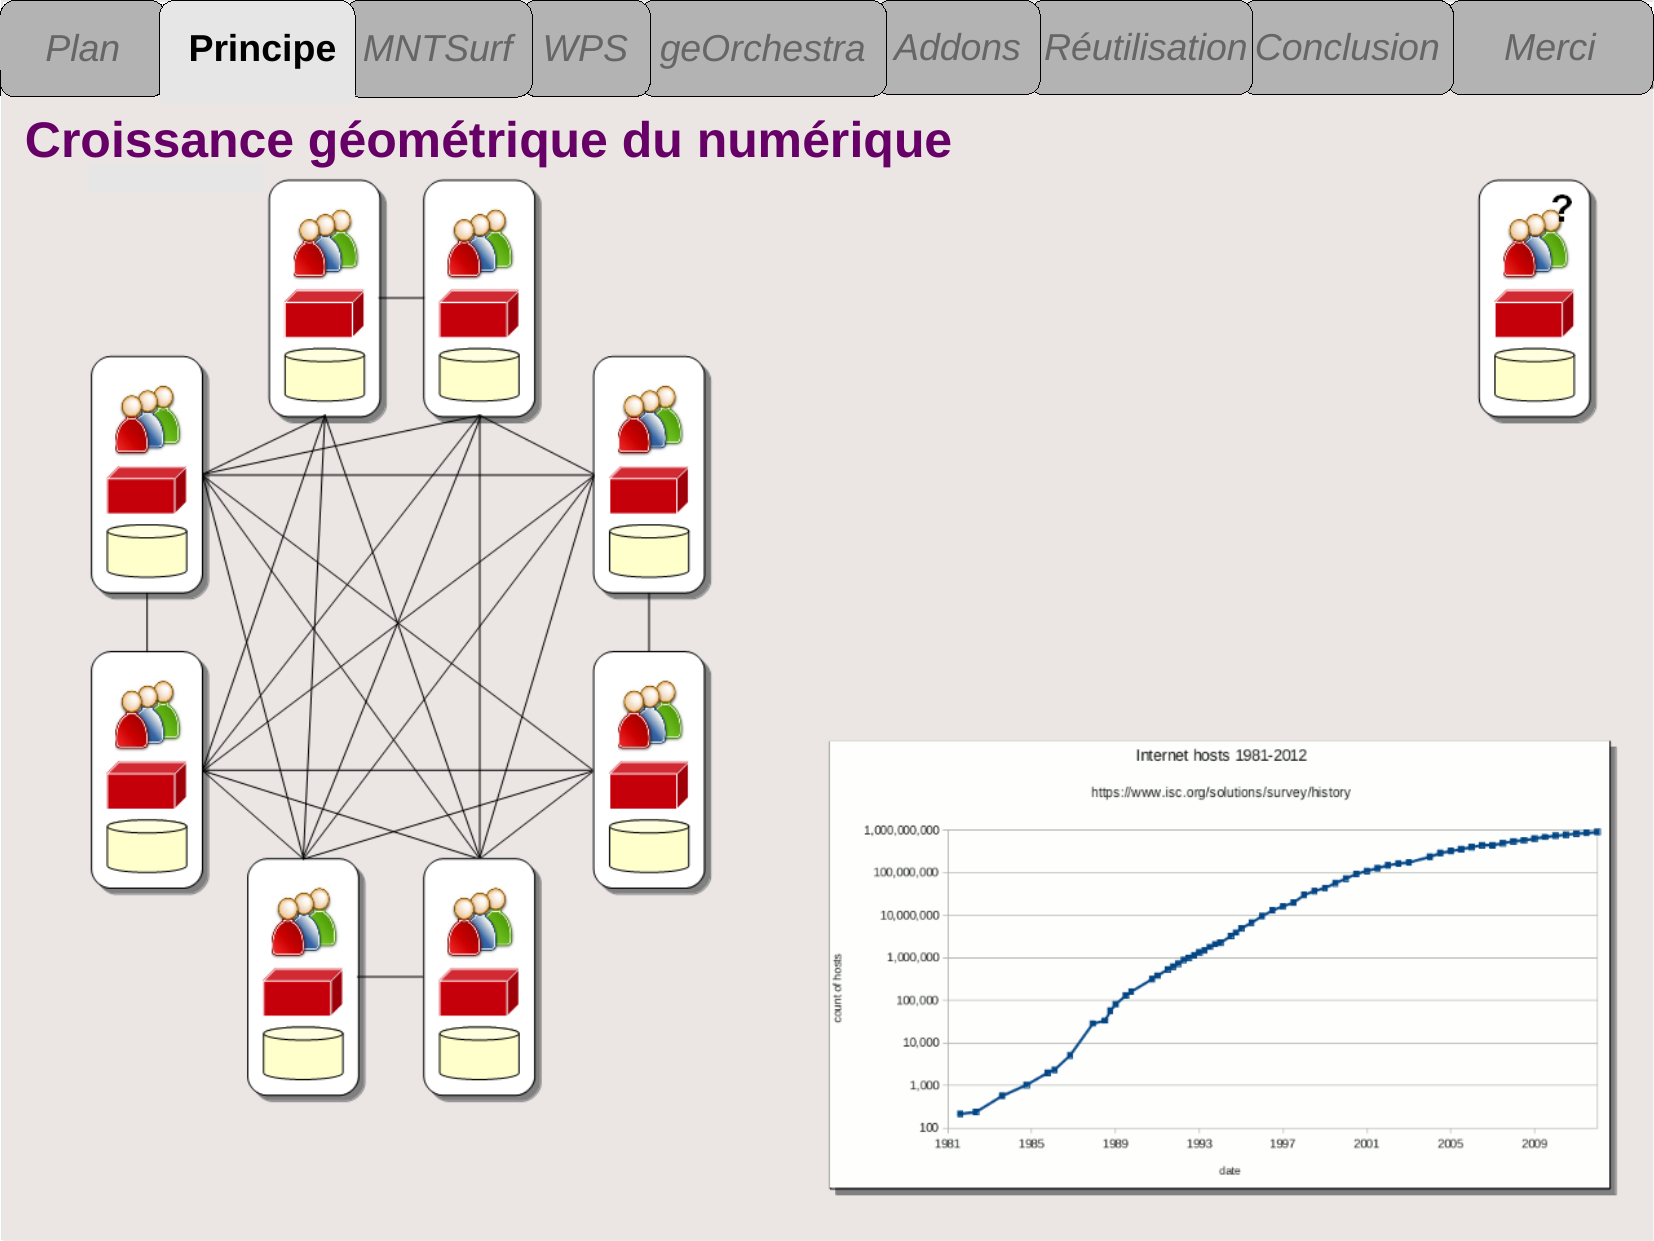

Plan
WPS
 Principe
geOrchestra
MNTSurf
Addons
 Réutilisation
Conclusion
Merci
# Croissance géométrique du numérique